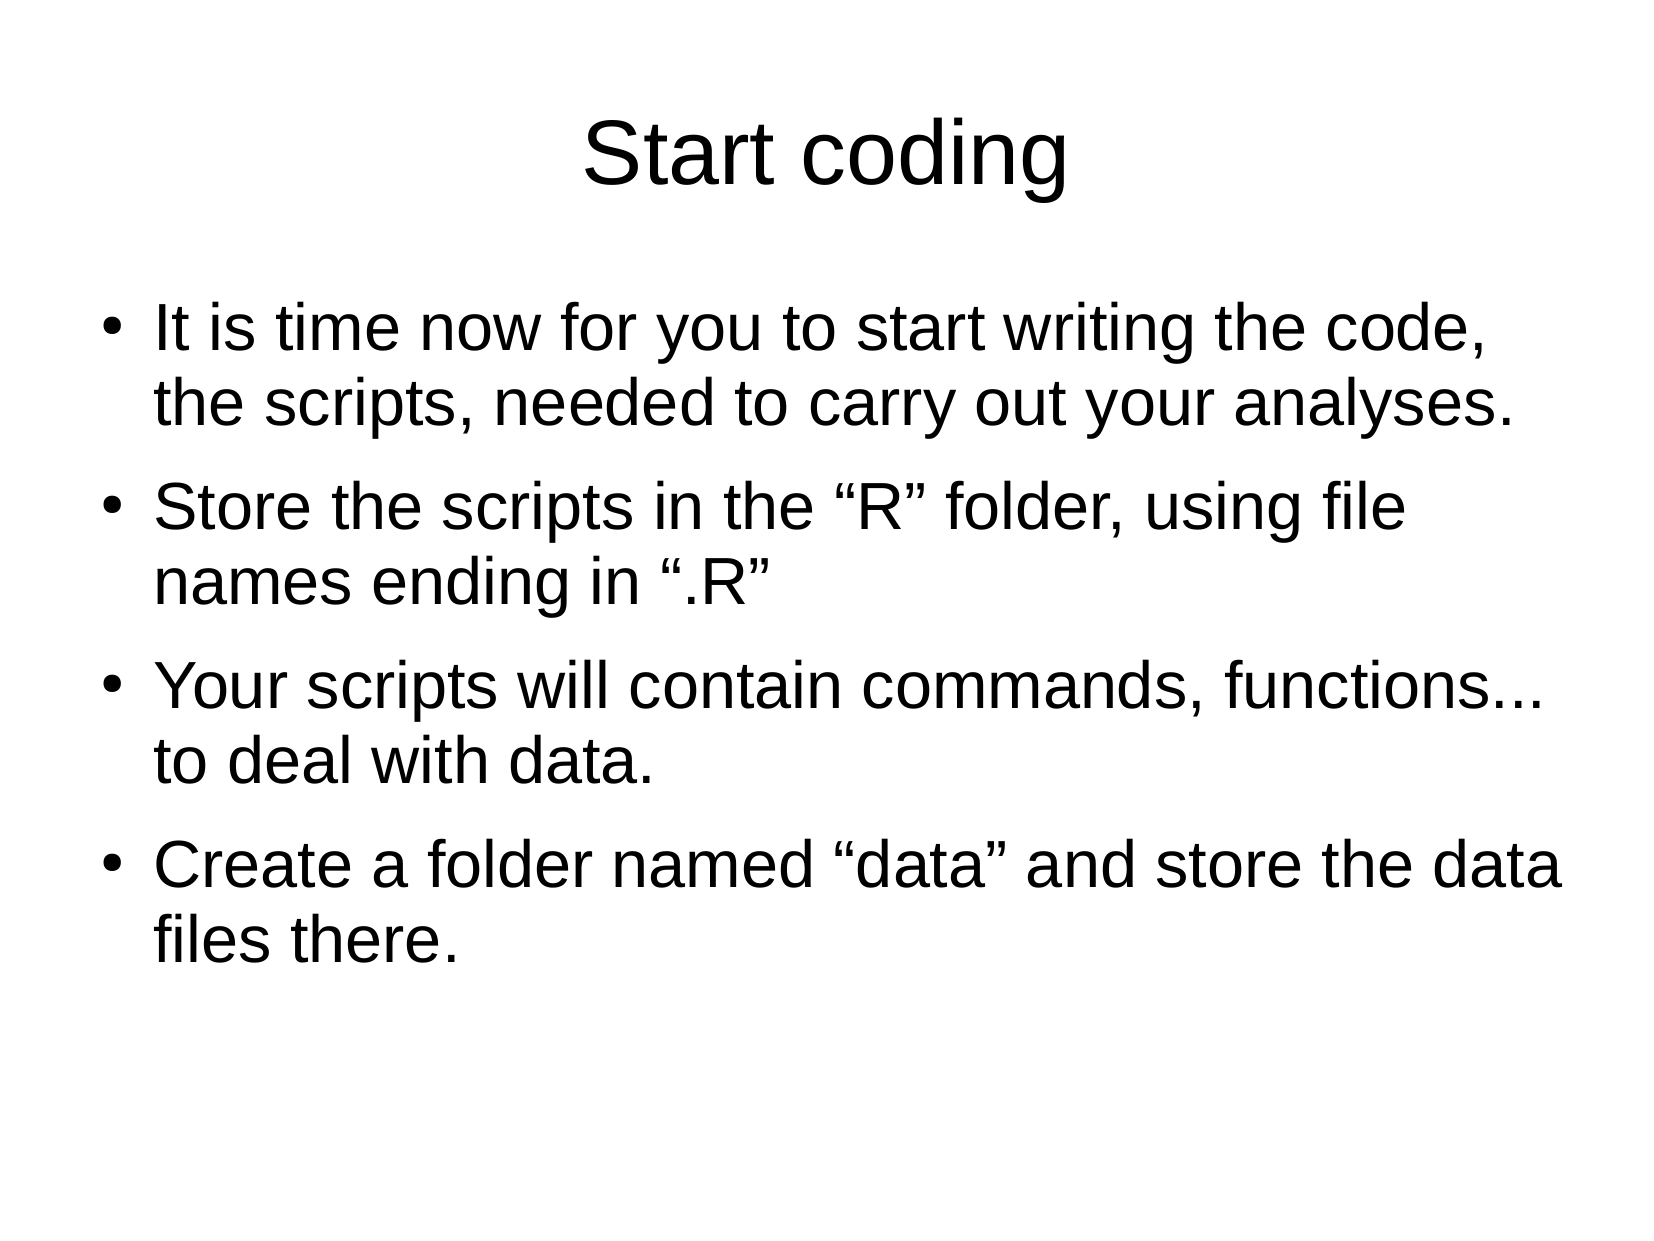

# Start coding
It is time now for you to start writing the code, the scripts, needed to carry out your analyses.
Store the scripts in the “R” folder, using file names ending in “.R”
Your scripts will contain commands, functions... to deal with data.
Create a folder named “data” and store the data files there.